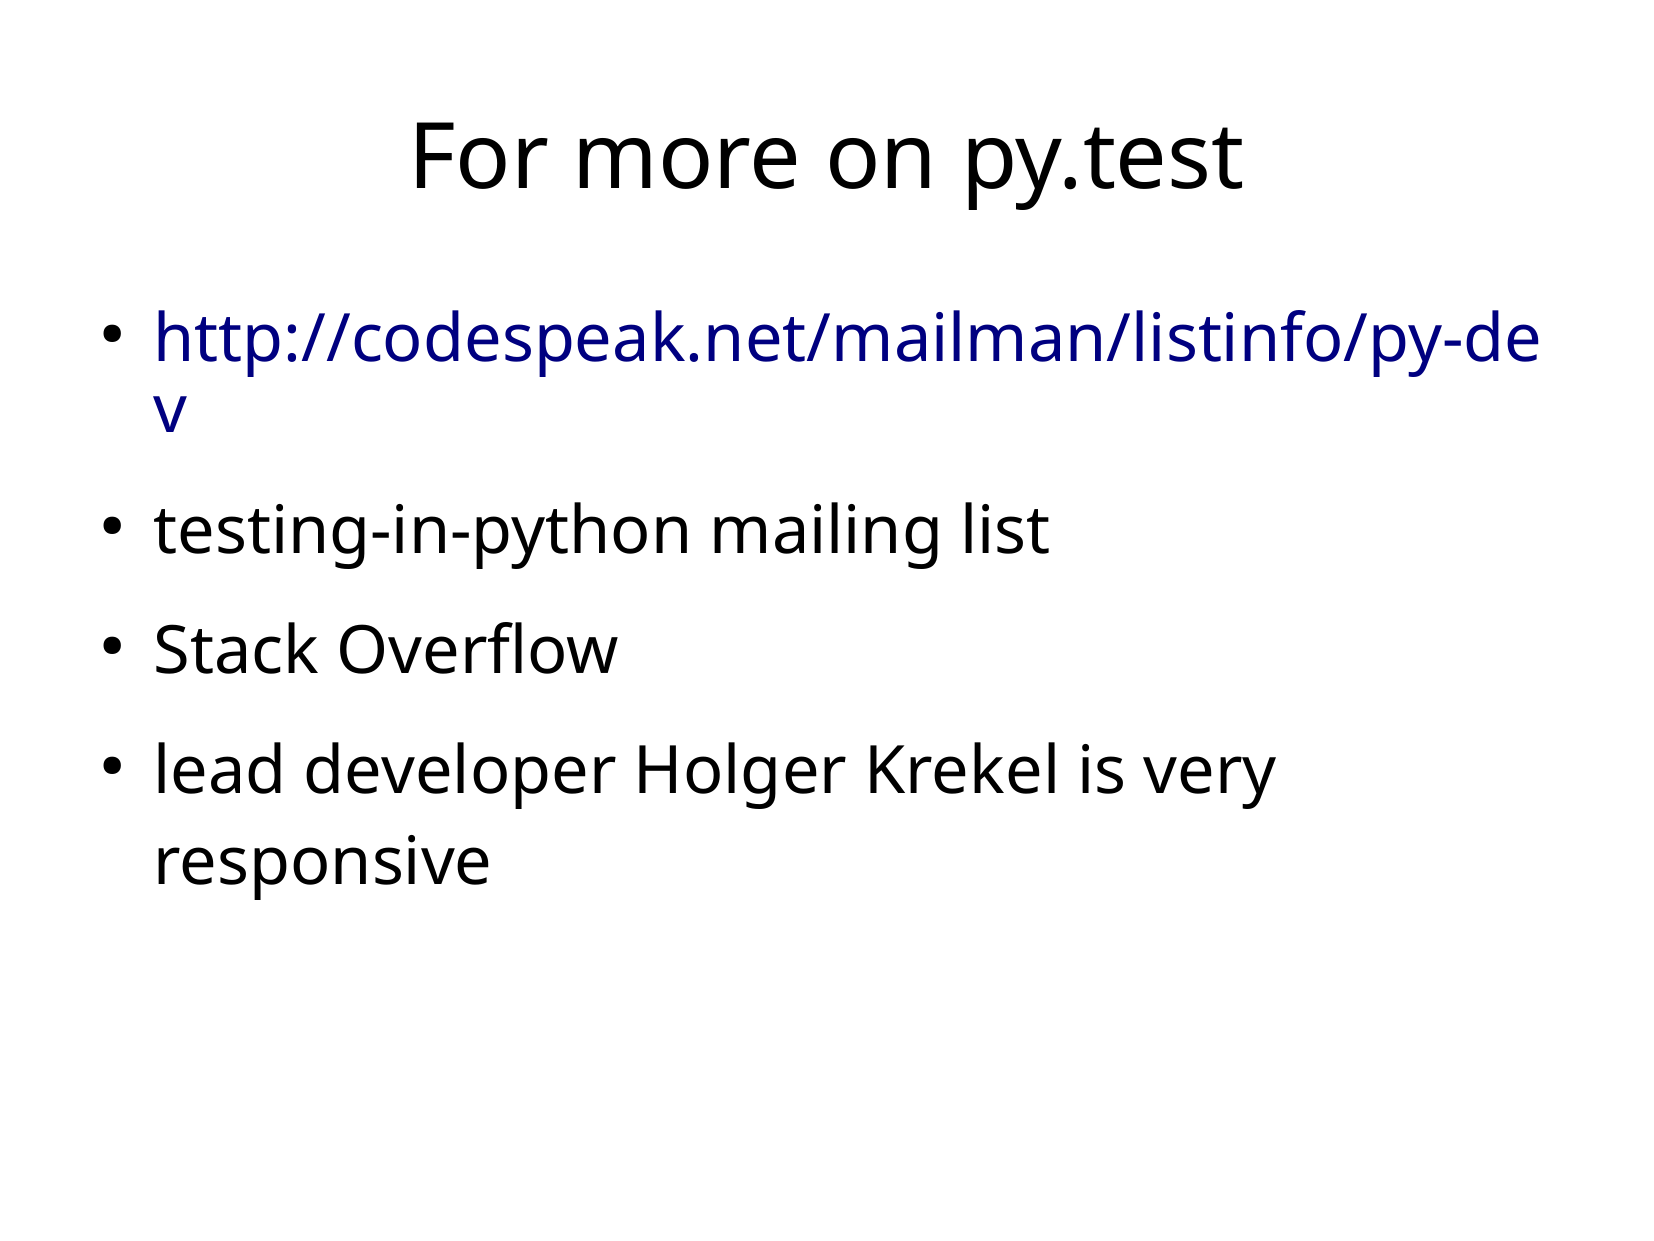

# For more on py.test
http://codespeak.net/mailman/listinfo/py-dev
testing-in-python mailing list
Stack Overflow
lead developer Holger Krekel is very responsive